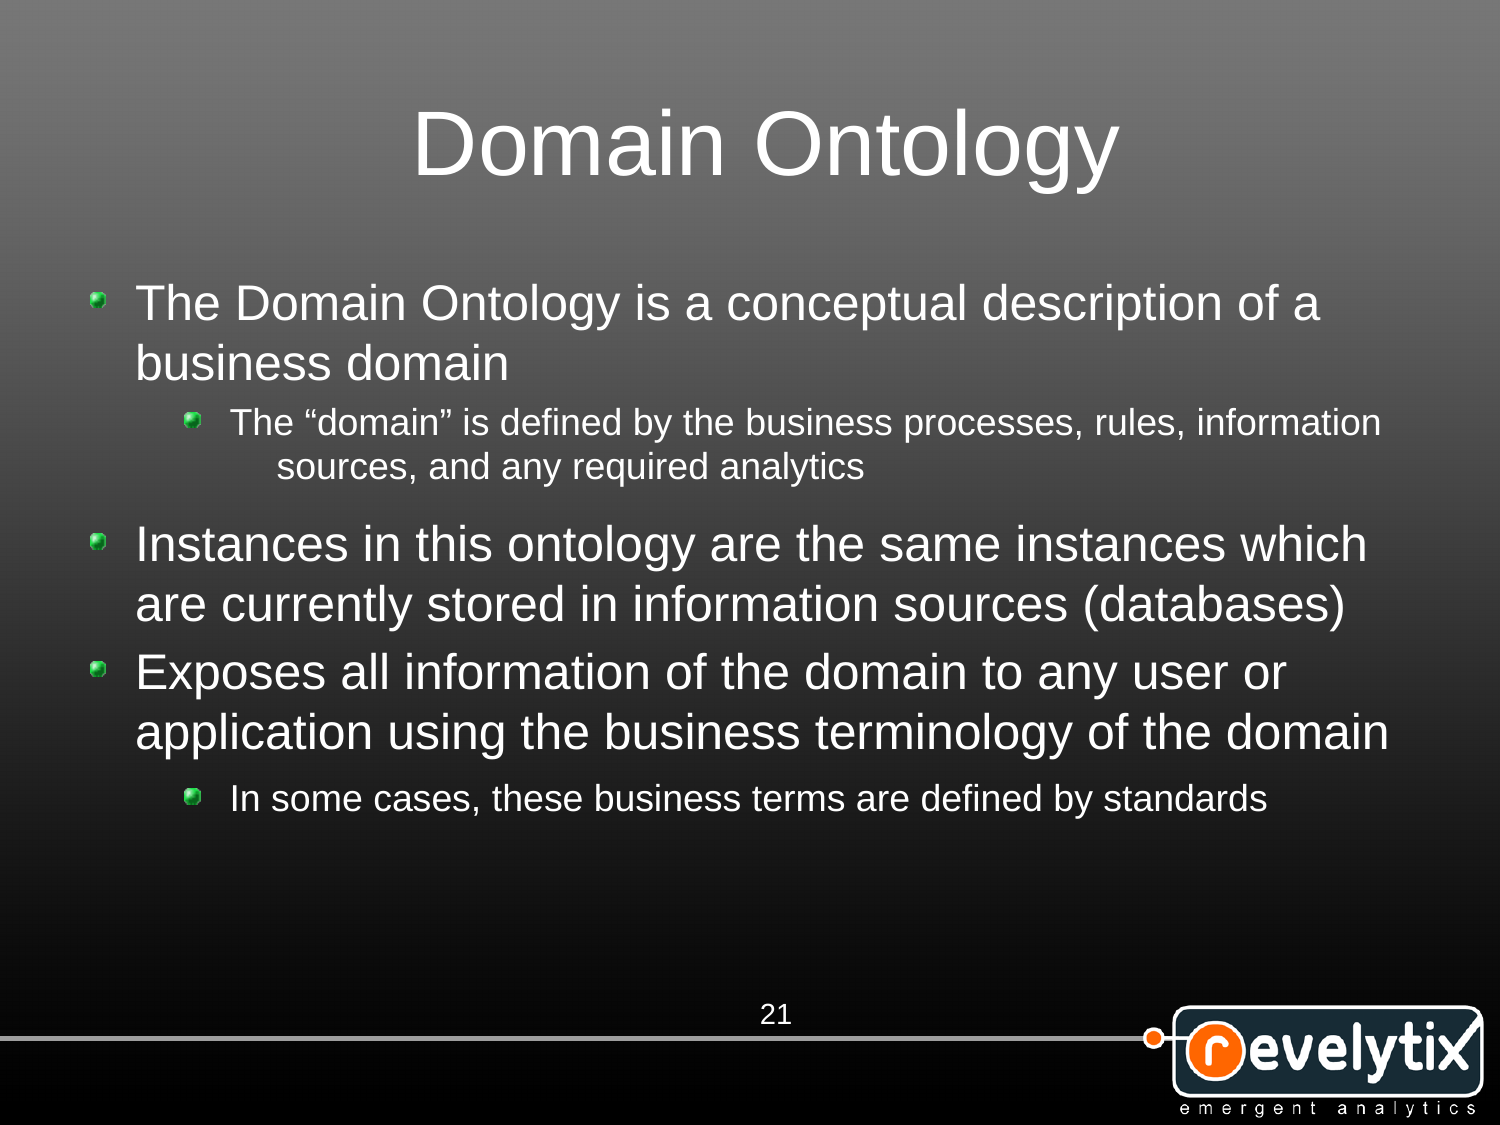

# Domain Ontology
The Domain Ontology is a conceptual description of a business domain
The “domain” is defined by the business processes, rules, information sources, and any required analytics
Instances in this ontology are the same instances which are currently stored in information sources (databases)
Exposes all information of the domain to any user or application using the business terminology of the domain
In some cases, these business terms are defined by standards
21